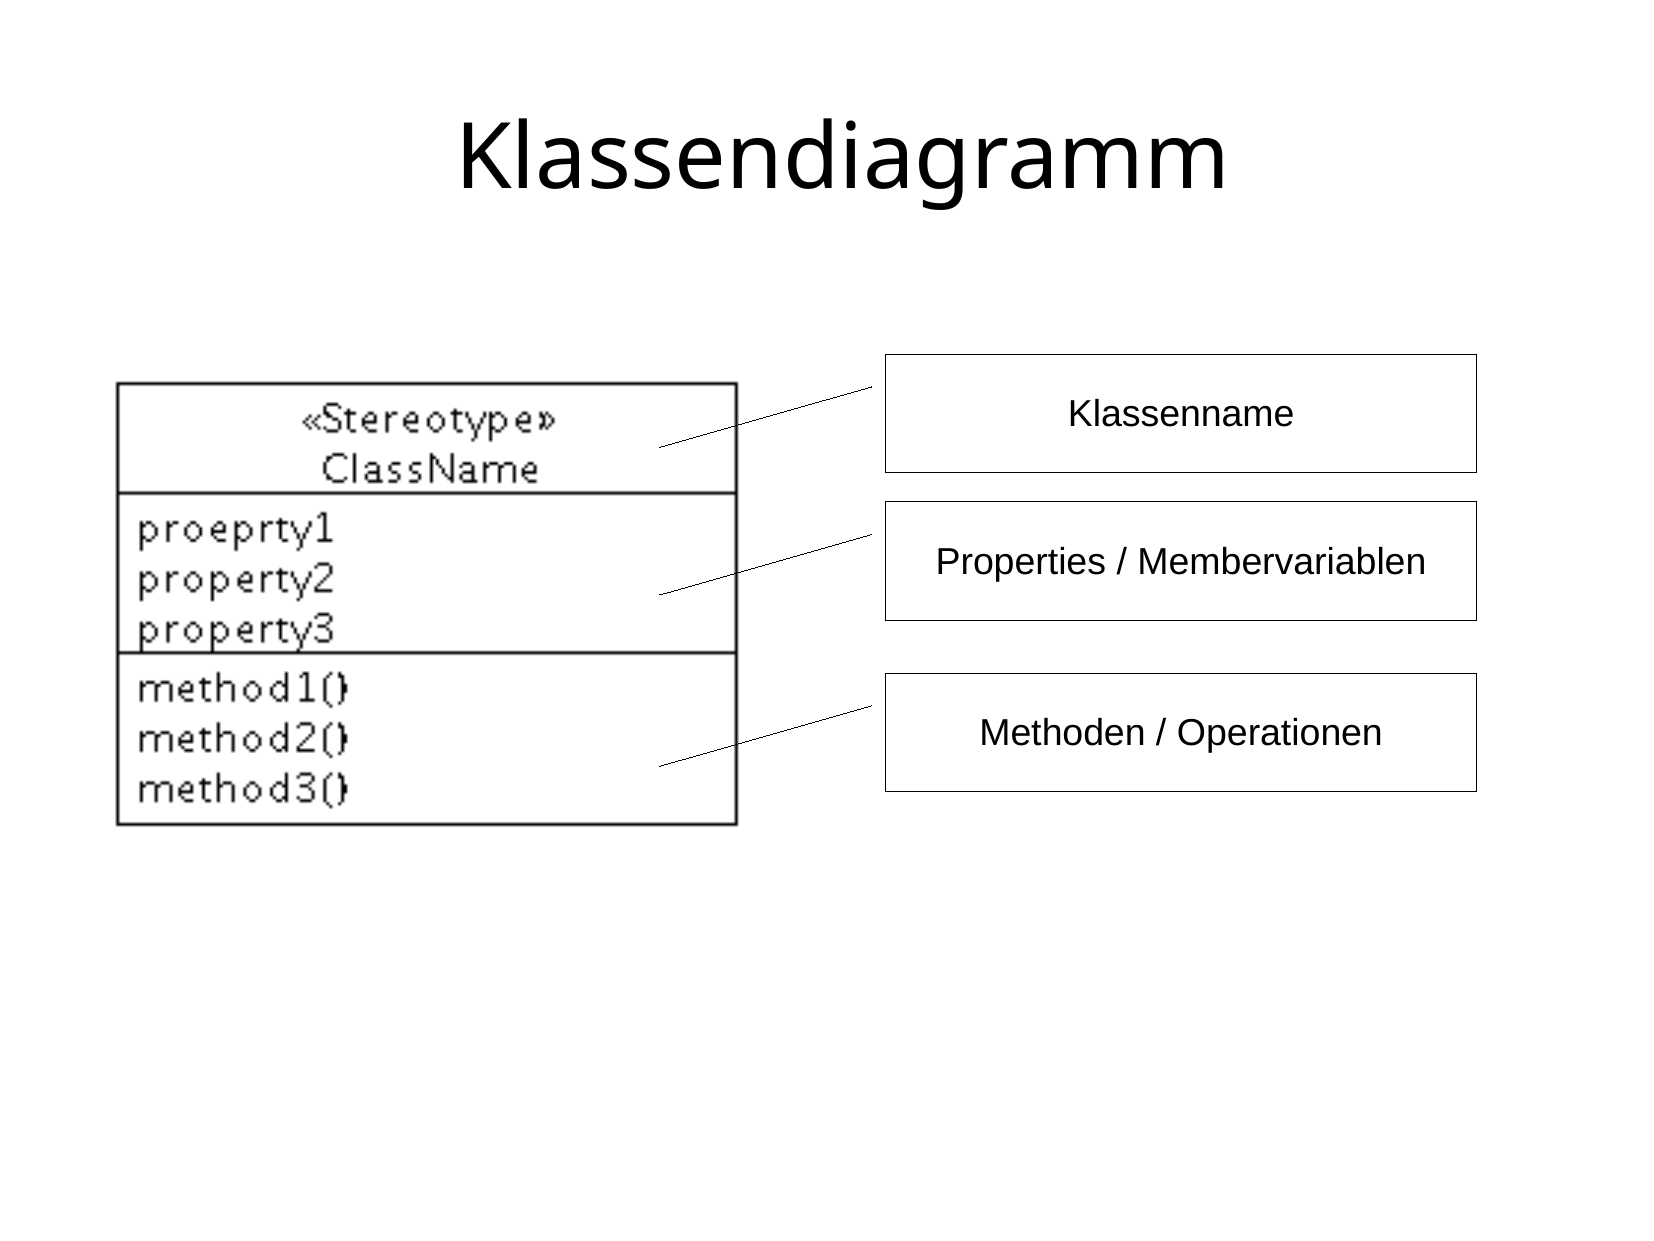

# Klassendiagramm
Klassenname
Properties / Membervariablen
Methoden / Operationen